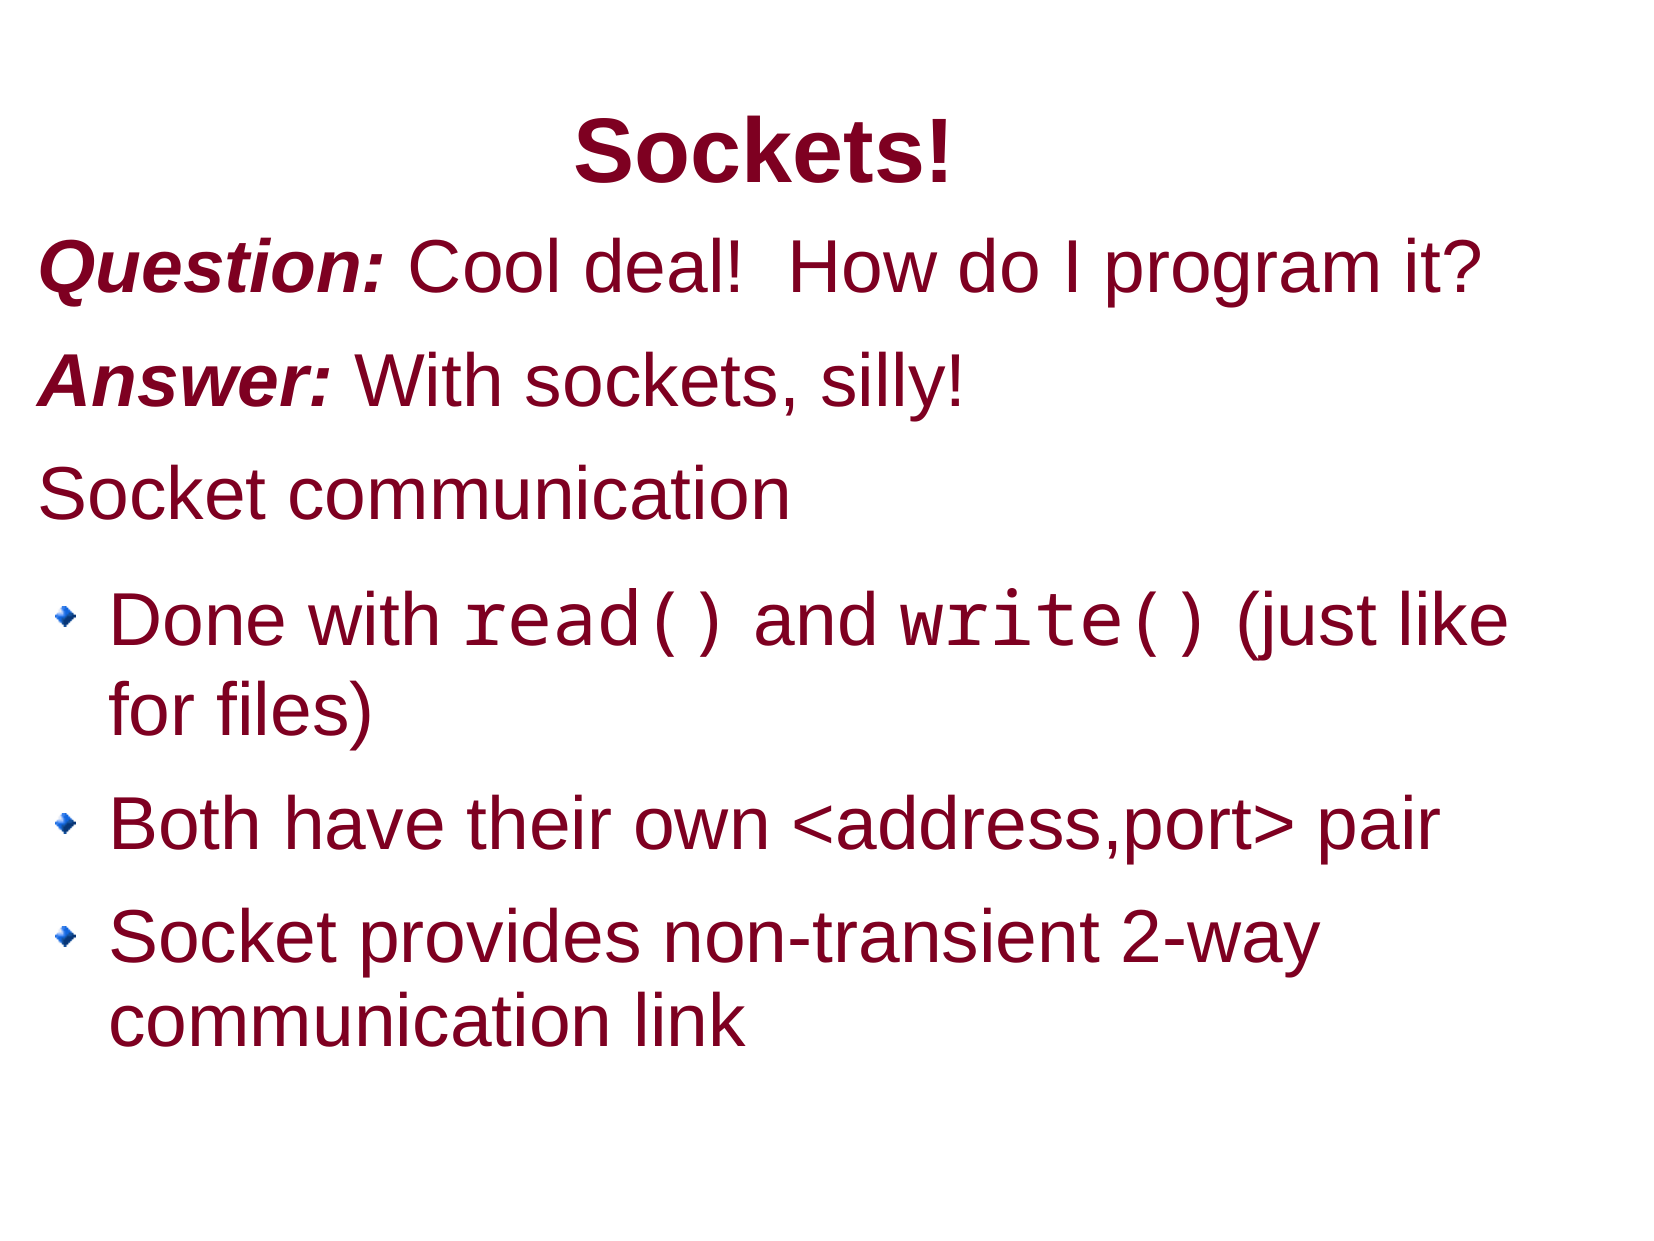

# Sockets!
Question: Cool deal! How do I program it?
Answer: With sockets, silly!
Socket communication
Done with read() and write() (just like for files)
Both have their own <address,port> pair
Socket provides non-transient 2-way communication link